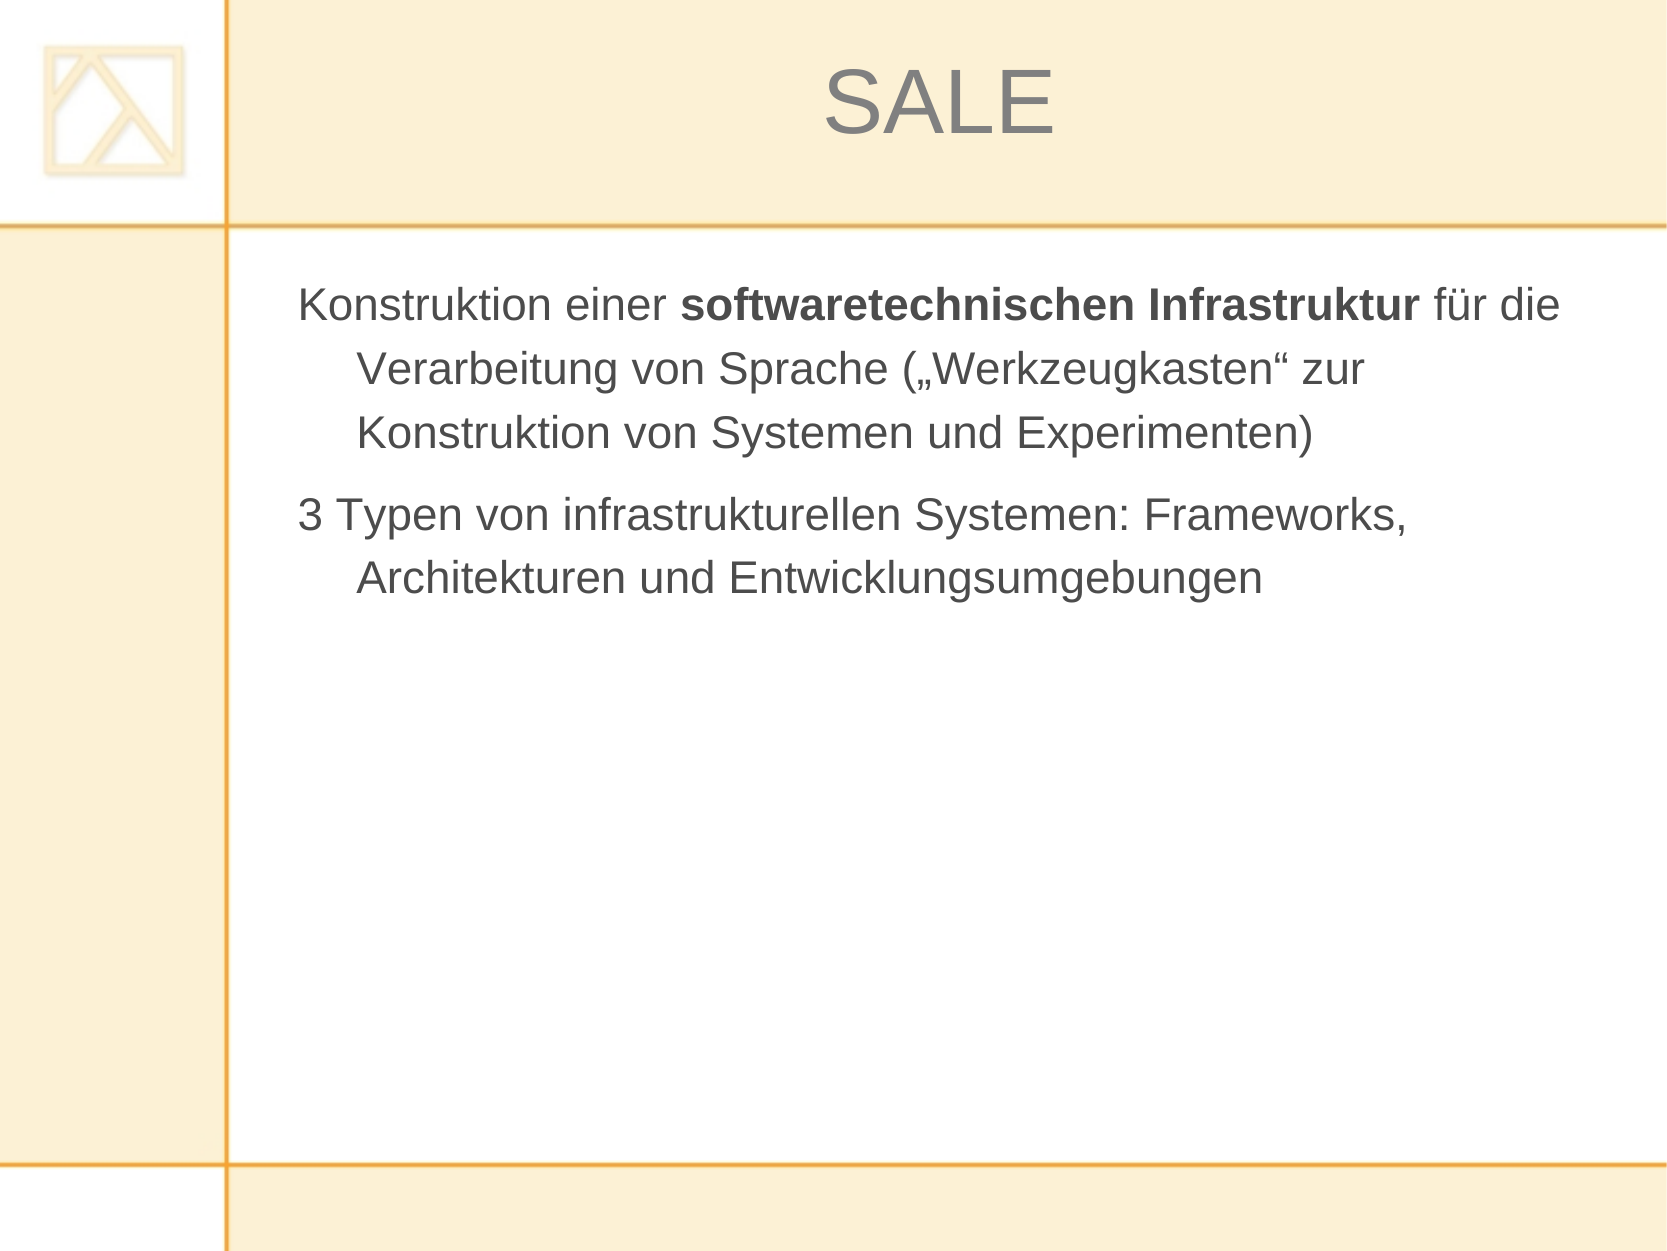

# SALE
Konstruktion einer softwaretechnischen Infrastruktur für die Verarbeitung von Sprache („Werkzeugkasten“ zur Konstruktion von Systemen und Experimenten)
3 Typen von infrastrukturellen Systemen: Frameworks, Architekturen und Entwicklungsumgebungen